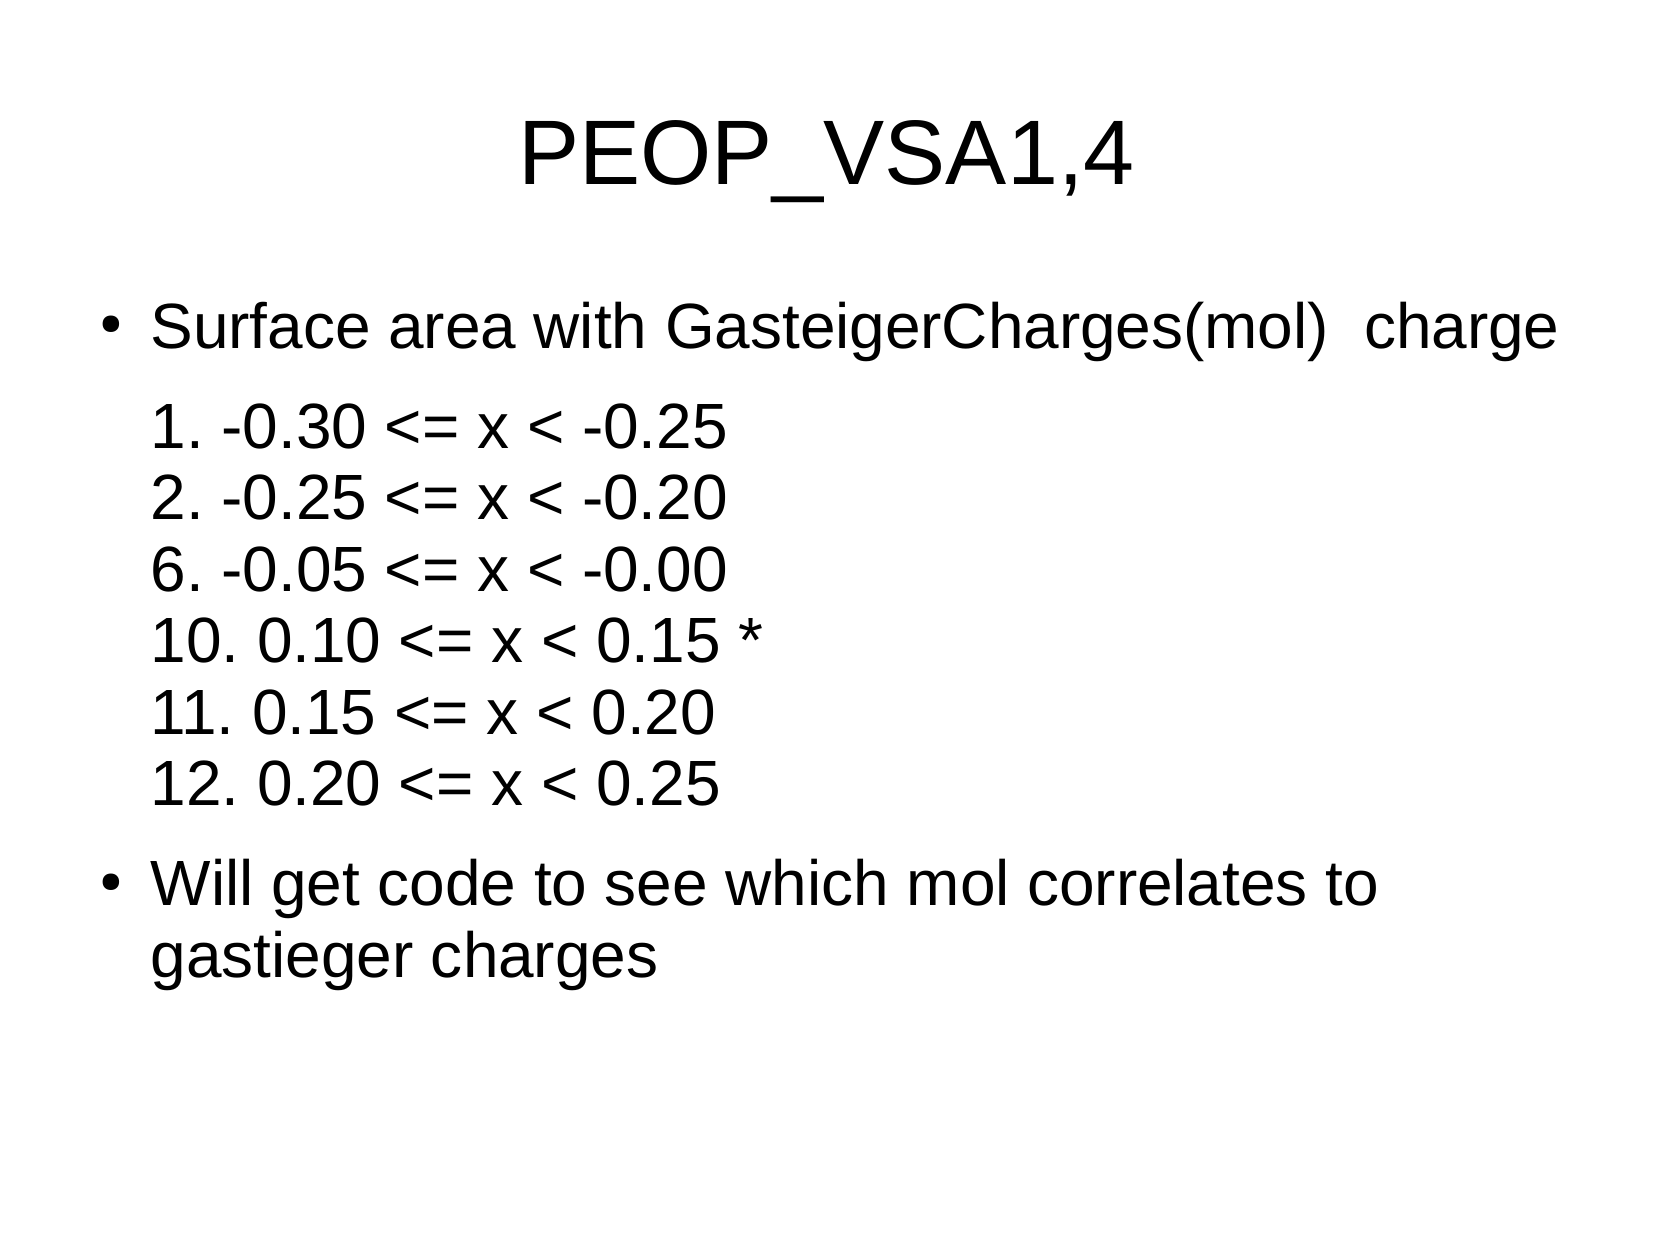

# PEOP_VSA1,4
Surface area with GasteigerCharges(mol) charge
1. -0.30 <= x < -0.25
2. -0.25 <= x < -0.20
6. -0.05 <= x < -0.00
10. 0.10 <= x < 0.15 *
11. 0.15 <= x < 0.20
12. 0.20 <= x < 0.25
Will get code to see which mol correlates to gastieger charges